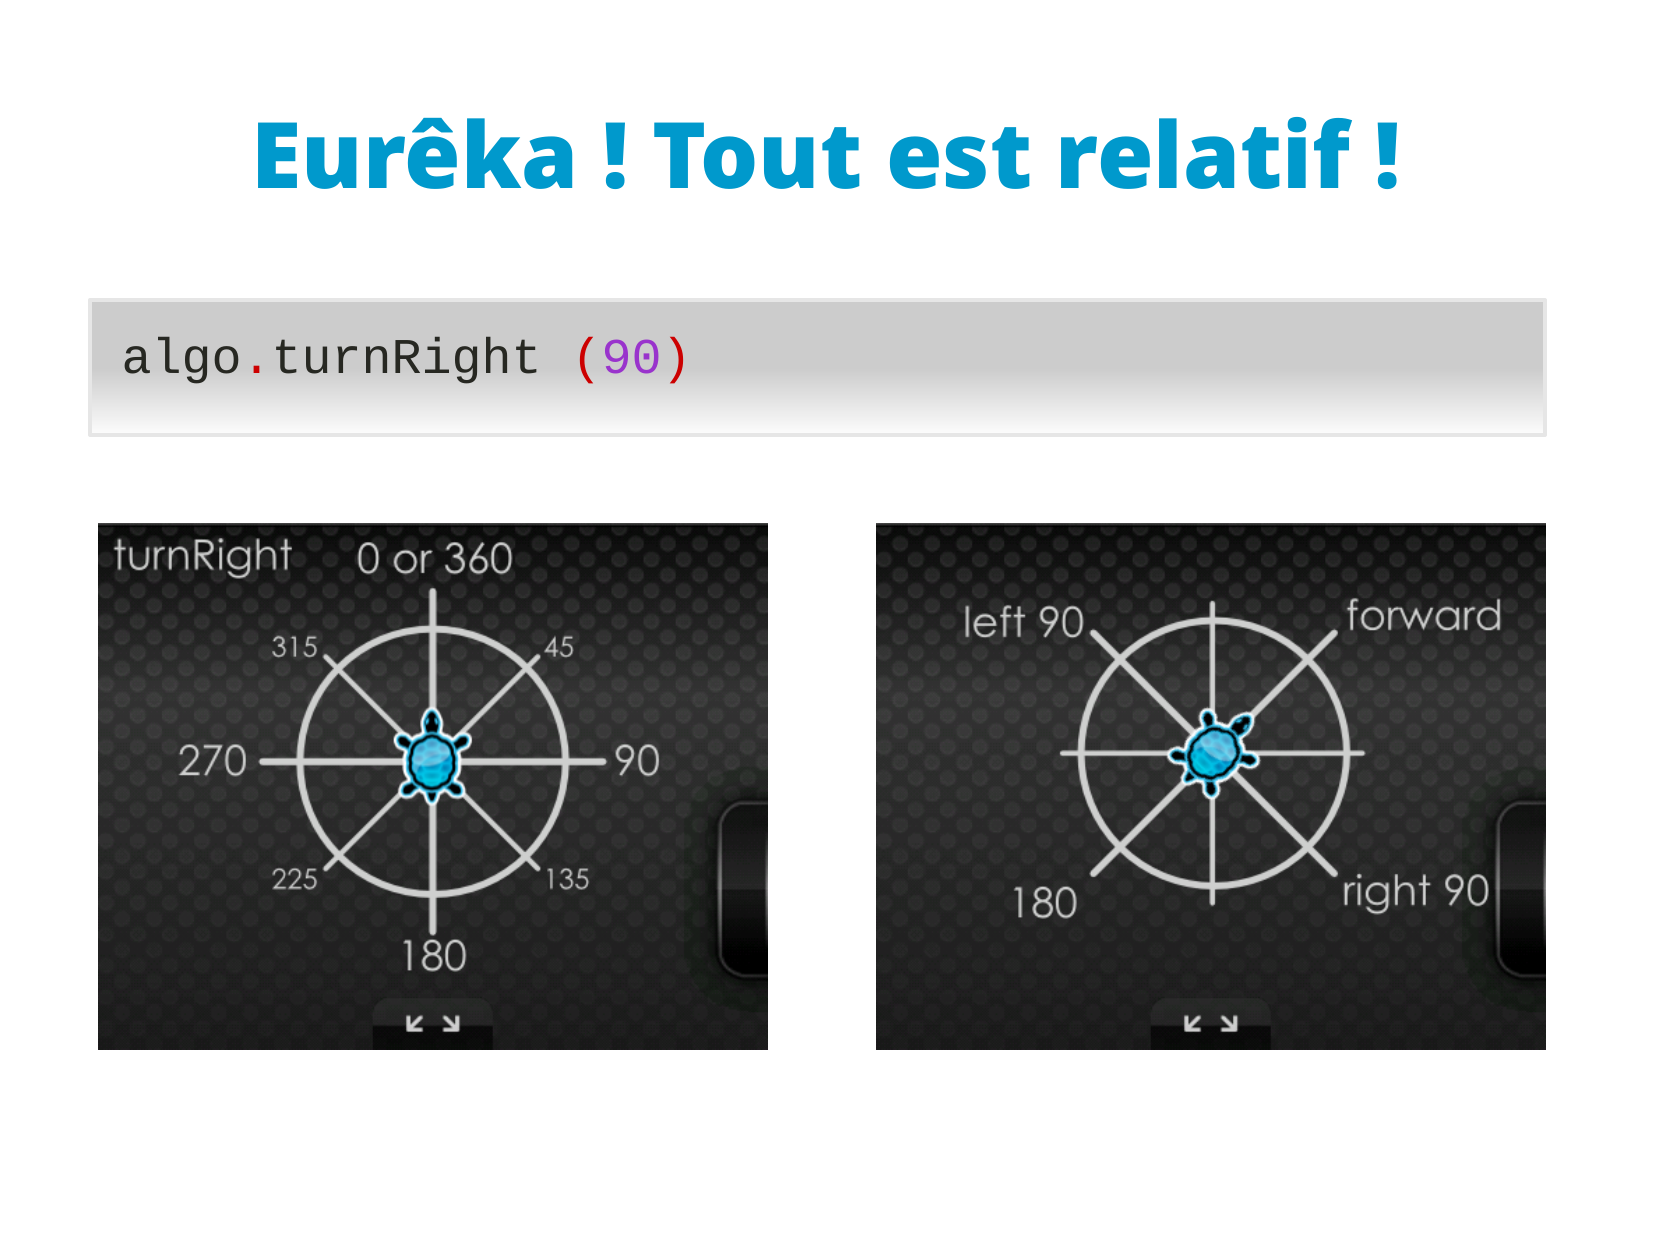

# Eurêka ! Tout est relatif !
algo.turnRight (90)